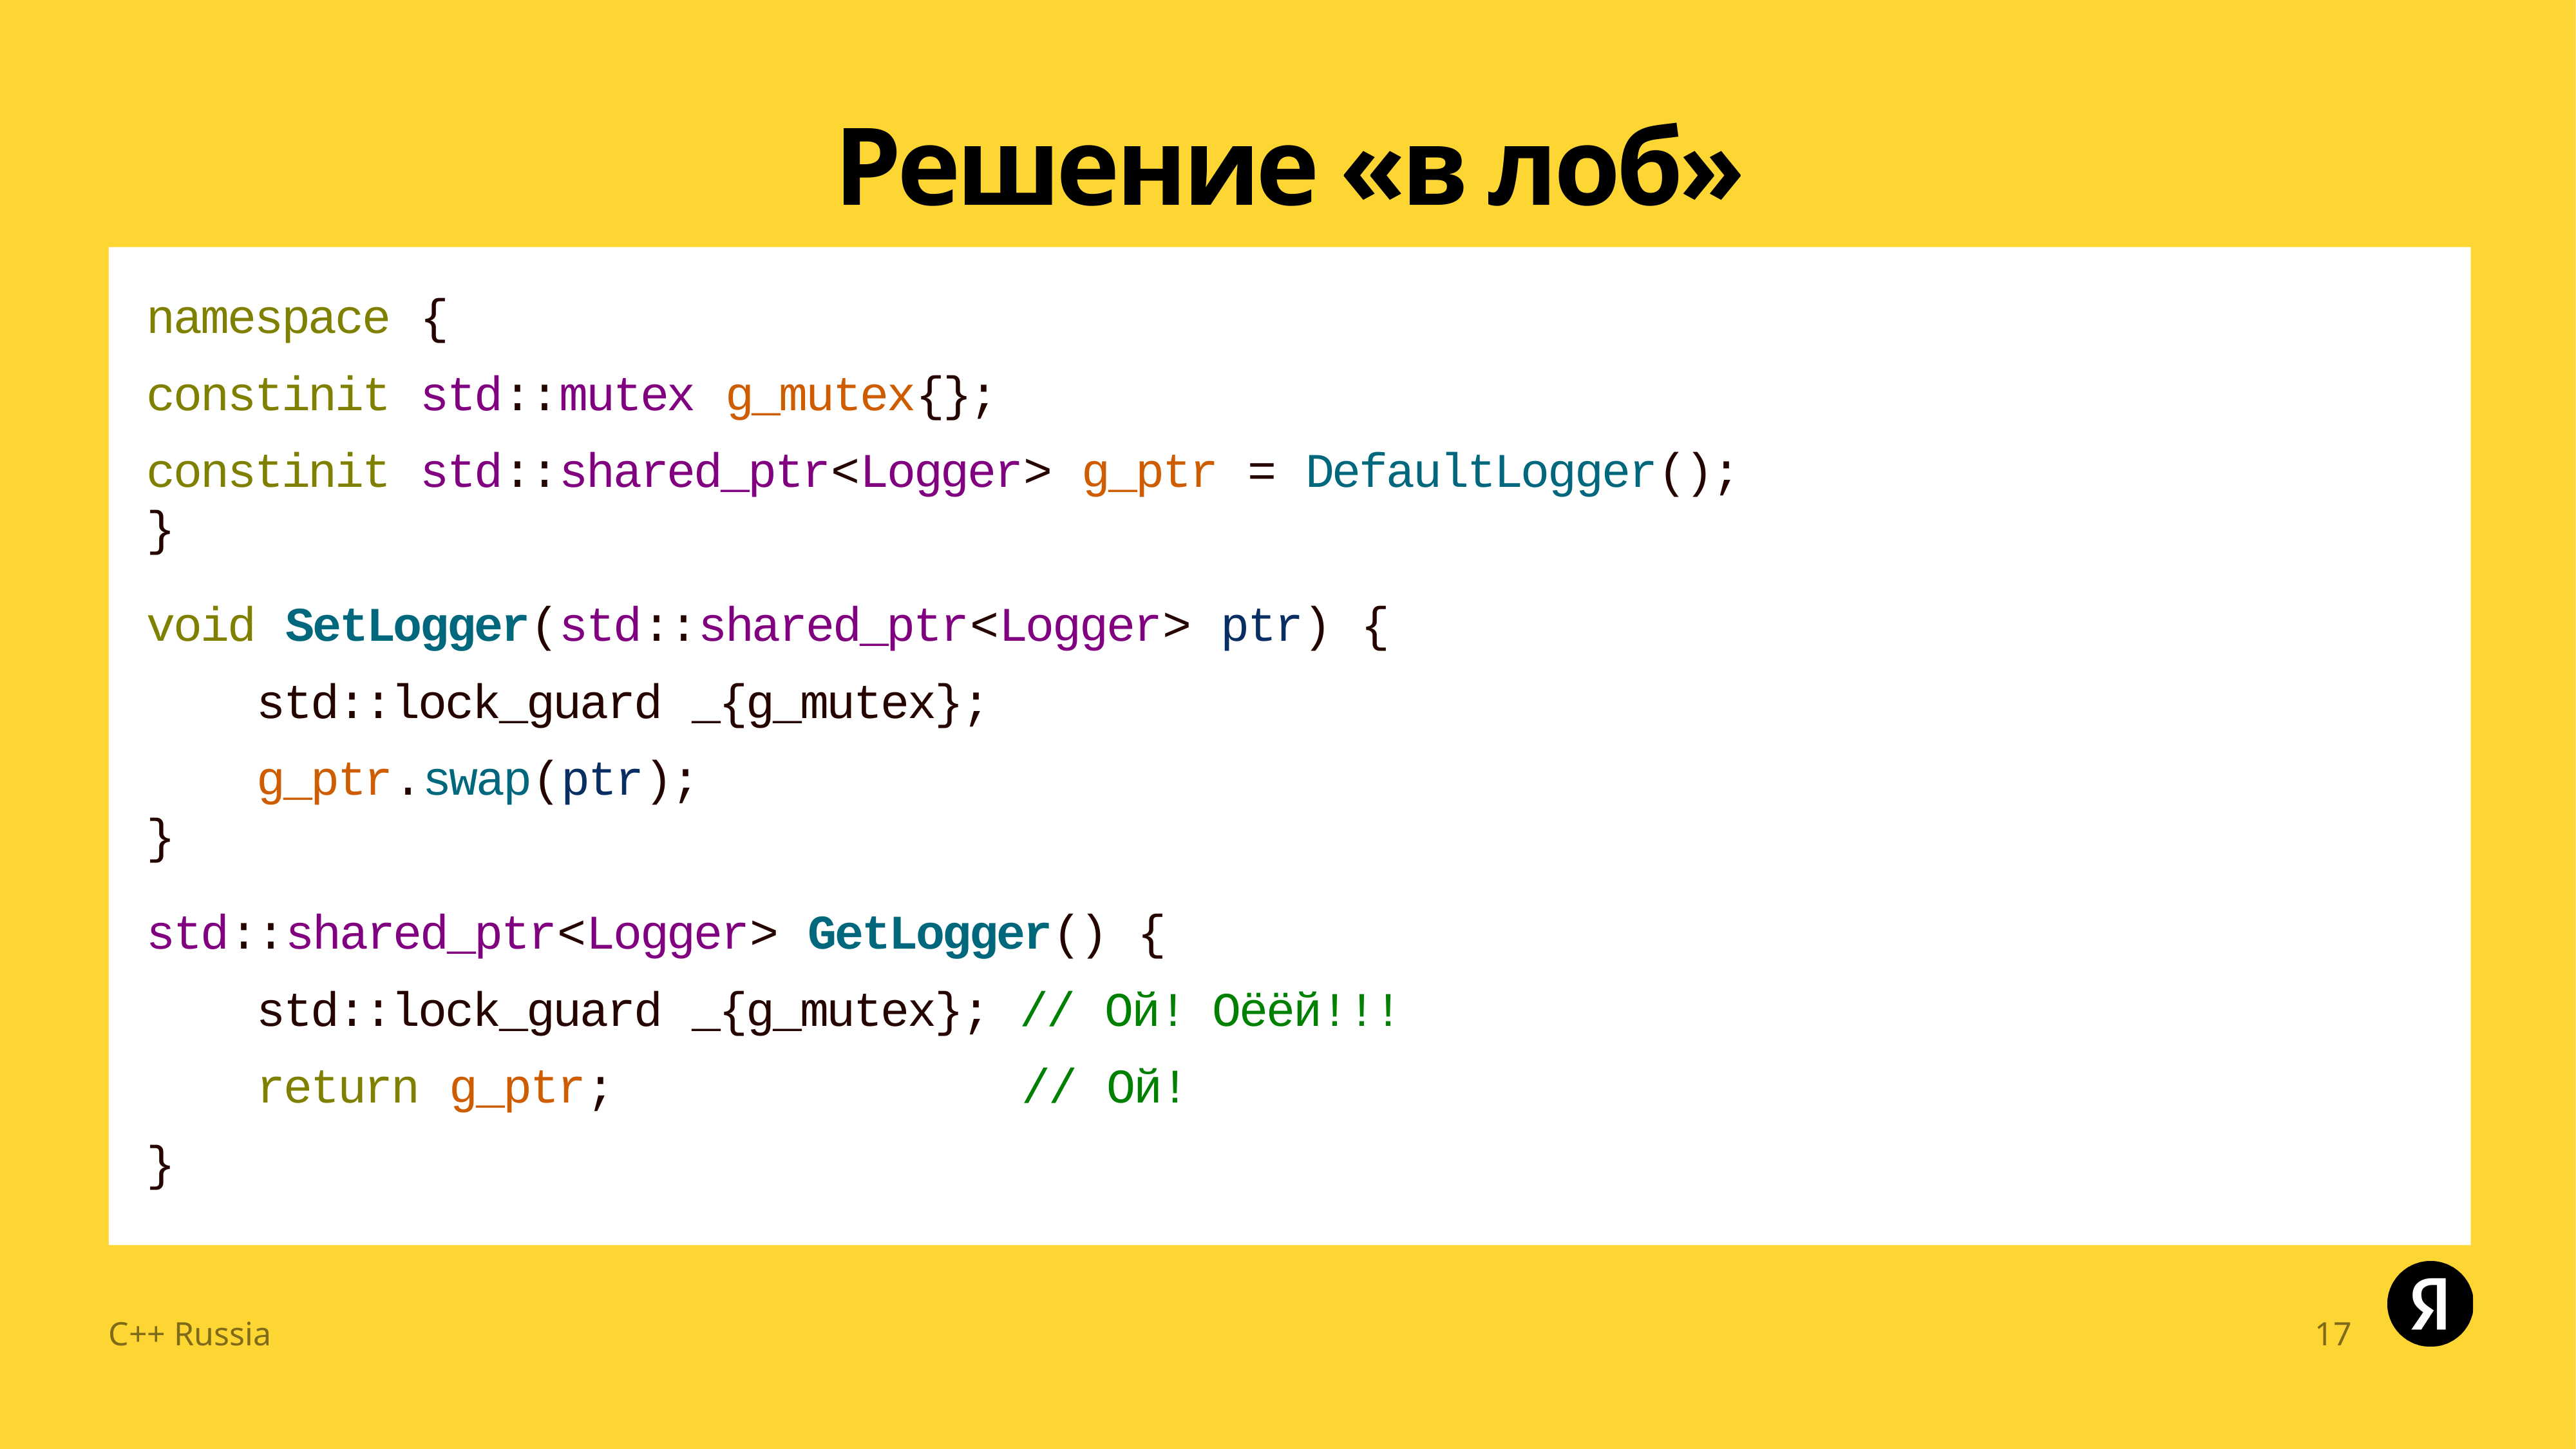

Решение «в лоб»
# namespace {
constinit std::mutex g_mutex{};
constinit std::shared_ptr<Logger> g_ptr = DefaultLogger();
}
void SetLogger(std::shared_ptr<Logger> ptr) {
 std::lock_guard _{g_mutex};
 g_ptr.swap(ptr);
}
std::shared_ptr<Logger> GetLogger() {
 std::lock_guard _{g_mutex}; // Ой! Оёёй!!!
 return g_ptr; // Ой!
}
C++ Russia
17